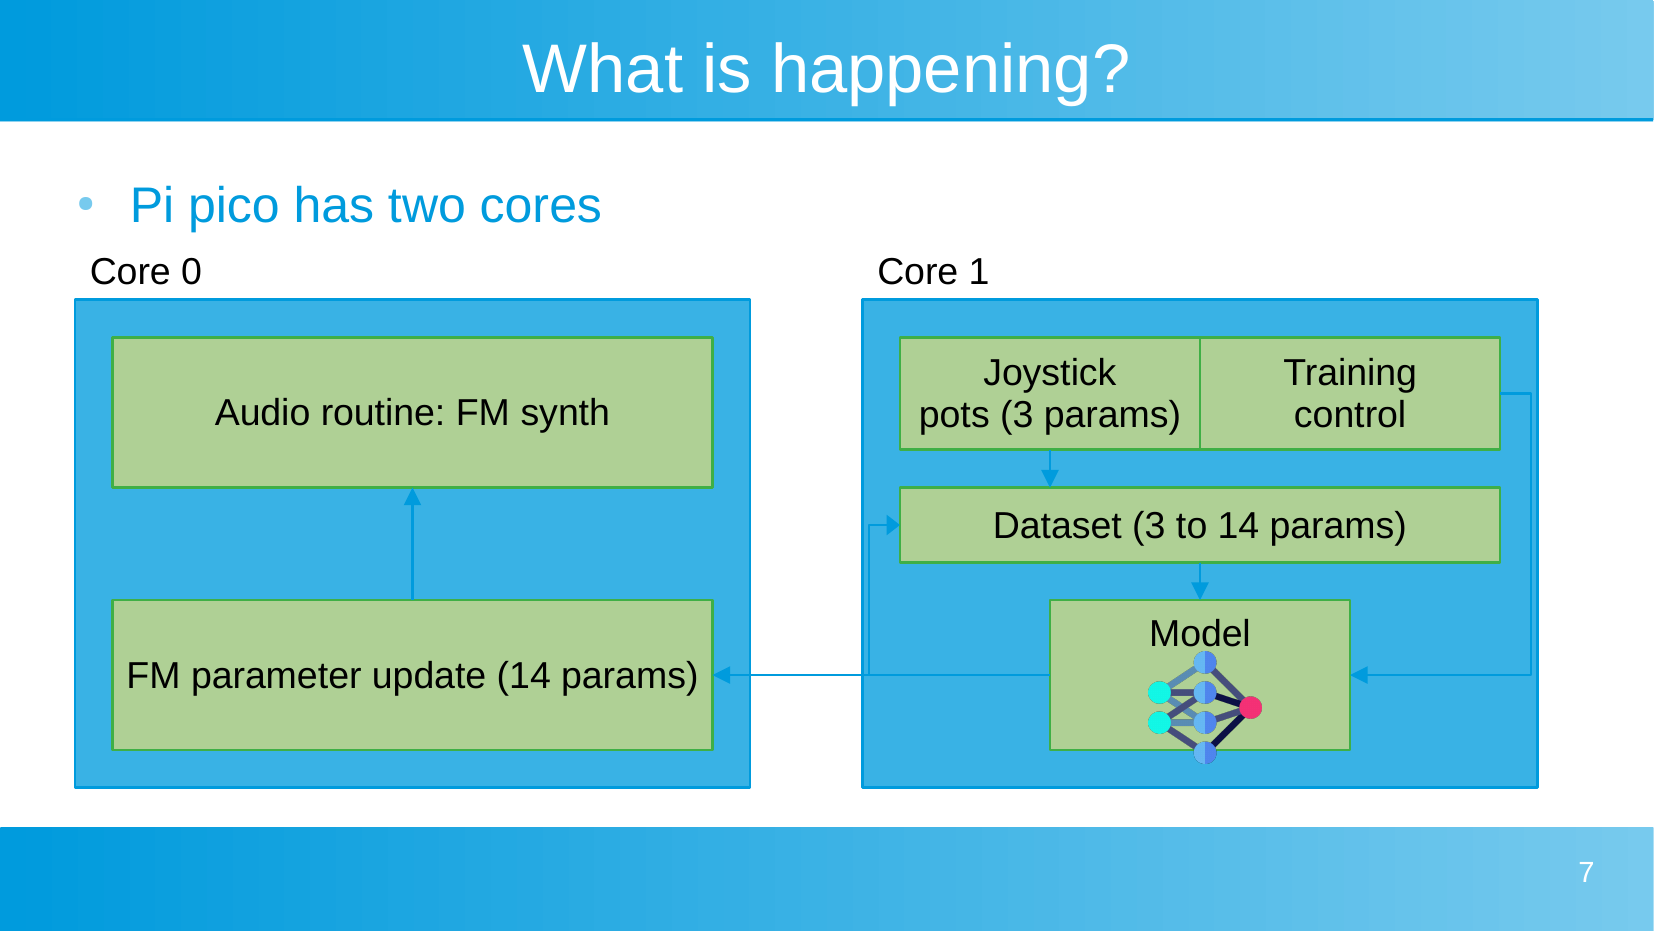

# What is happening?
Pi pico has two cores
Core 0
Core 1
Audio routine: FM synth
Joystick
pots (3 params)
Training
control
Dataset (3 to 14 params)
FM parameter update (14 params)
Model
7